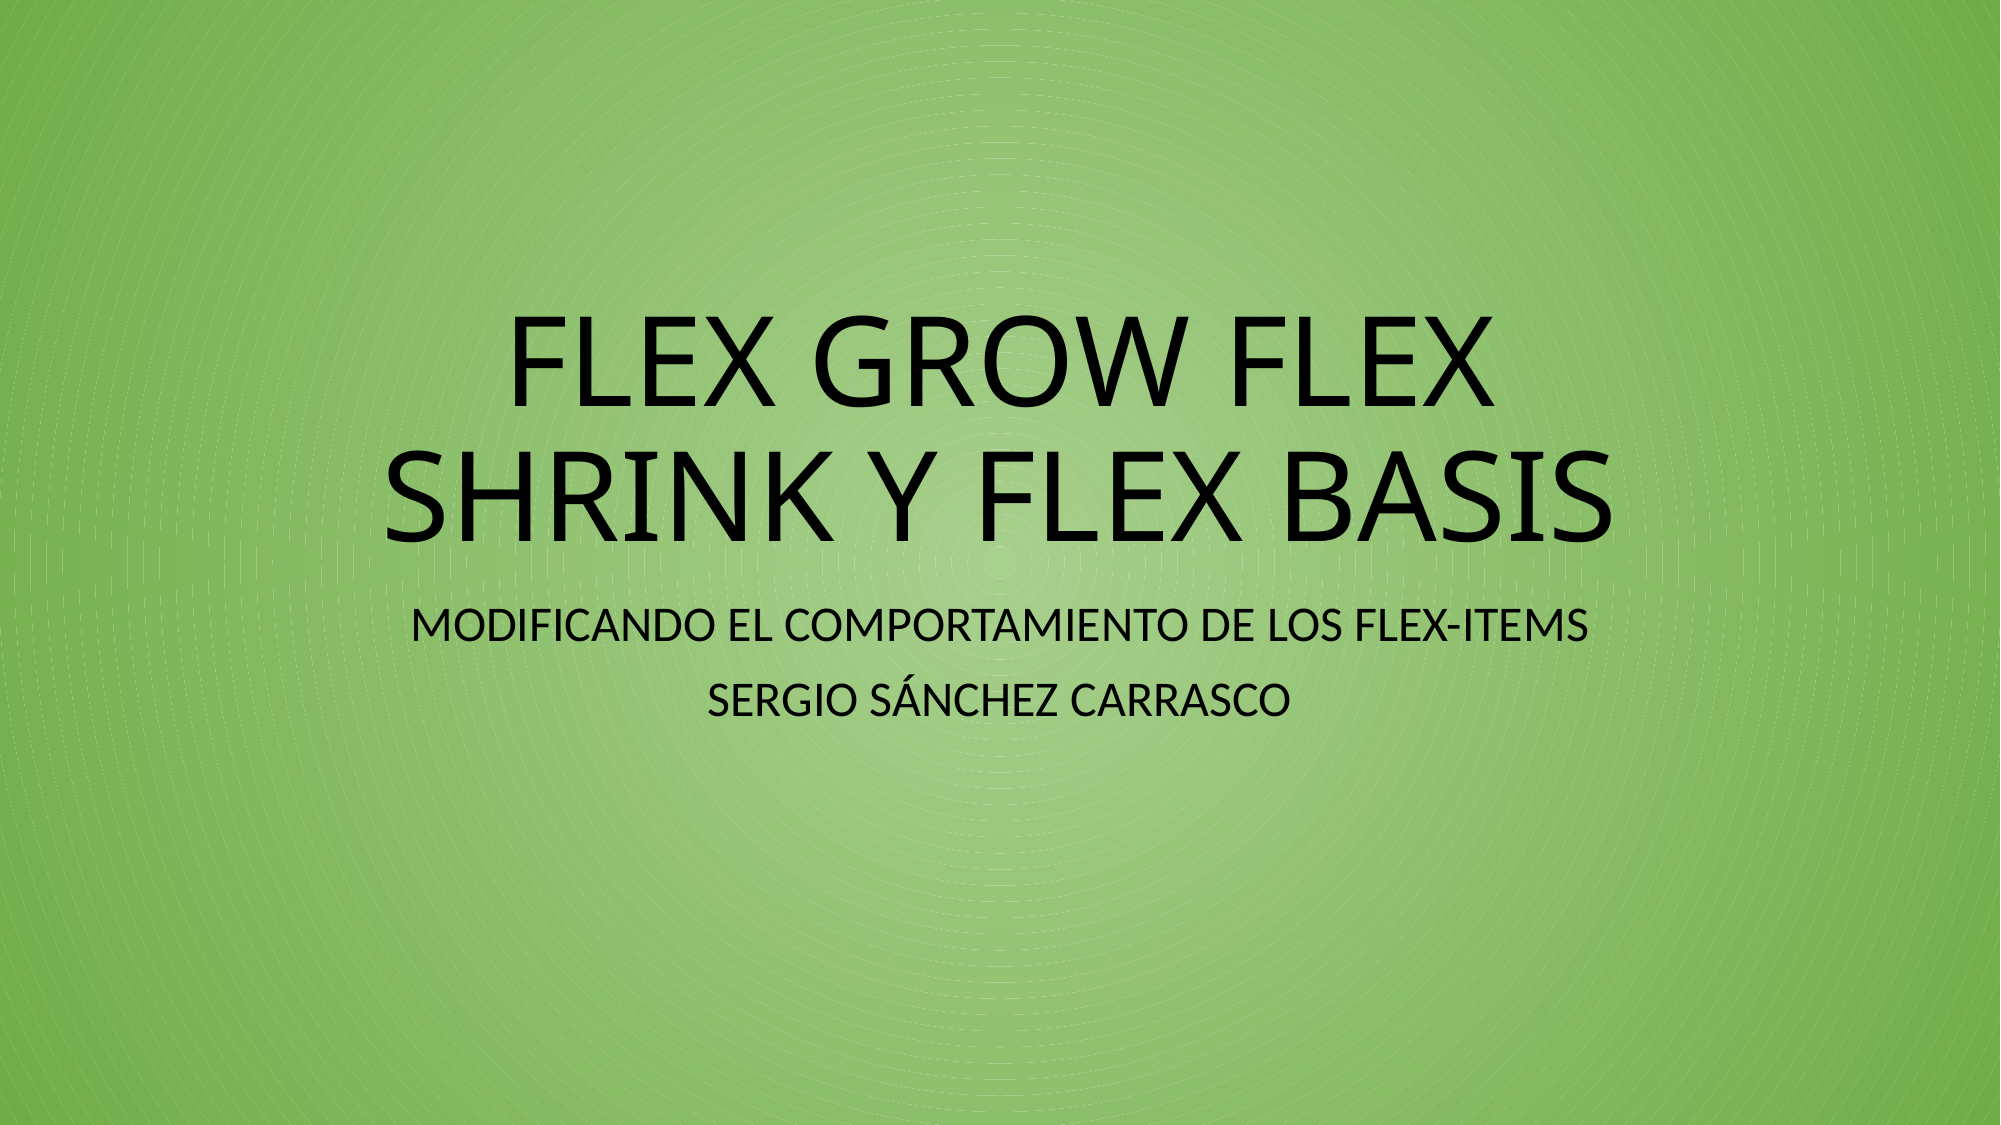

# FLEX GROW FLEX SHRINK Y FLEX BASIS
MODIFICANDO EL COMPORTAMIENTO DE LOS FLEX-ITEMS
SERGIO SÁNCHEZ CARRASCO